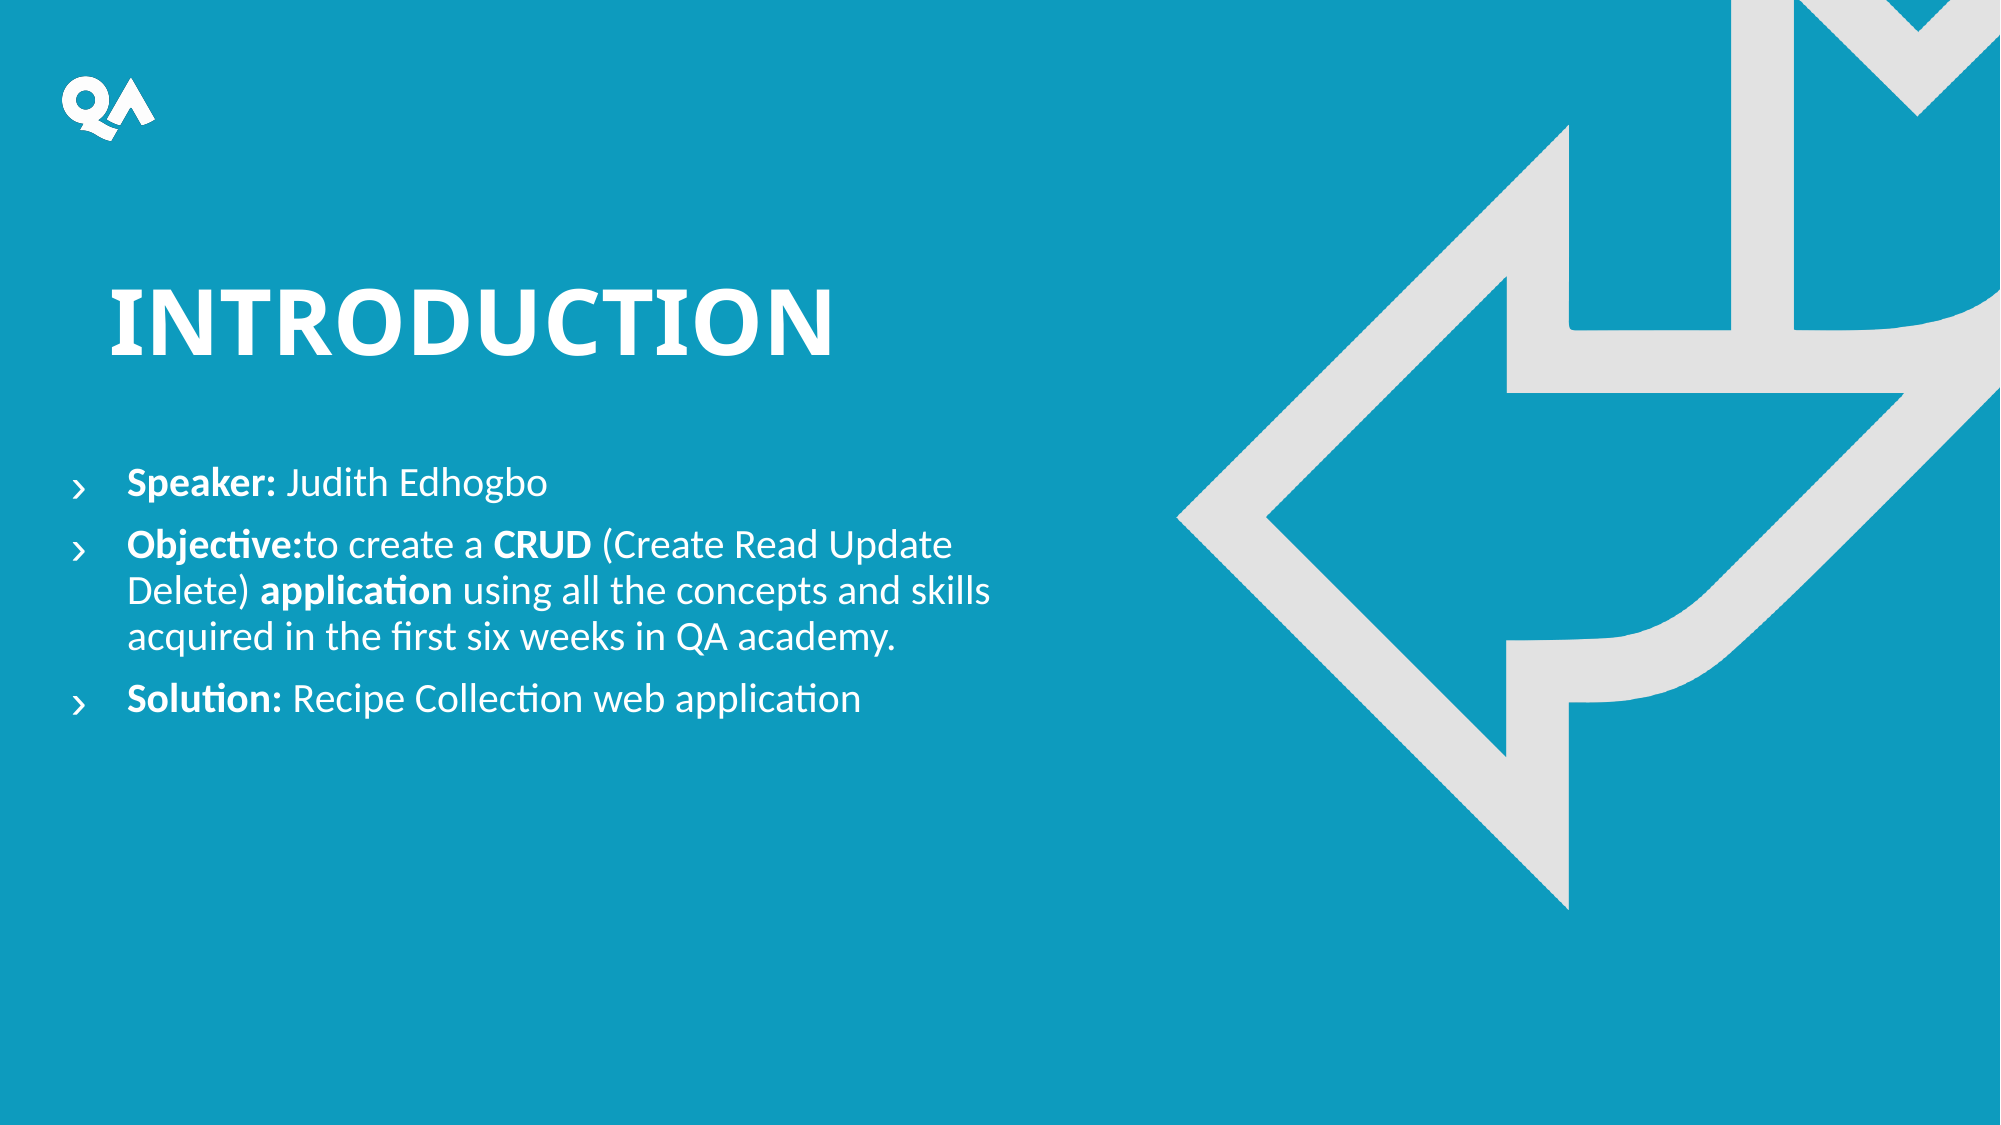

Introduction
# Speaker: Judith Edhogbo
Objective:to create a CRUD (Create Read Update Delete) application using all the concepts and skills acquired in the first six weeks in QA academy.
Solution: Recipe Collection web application